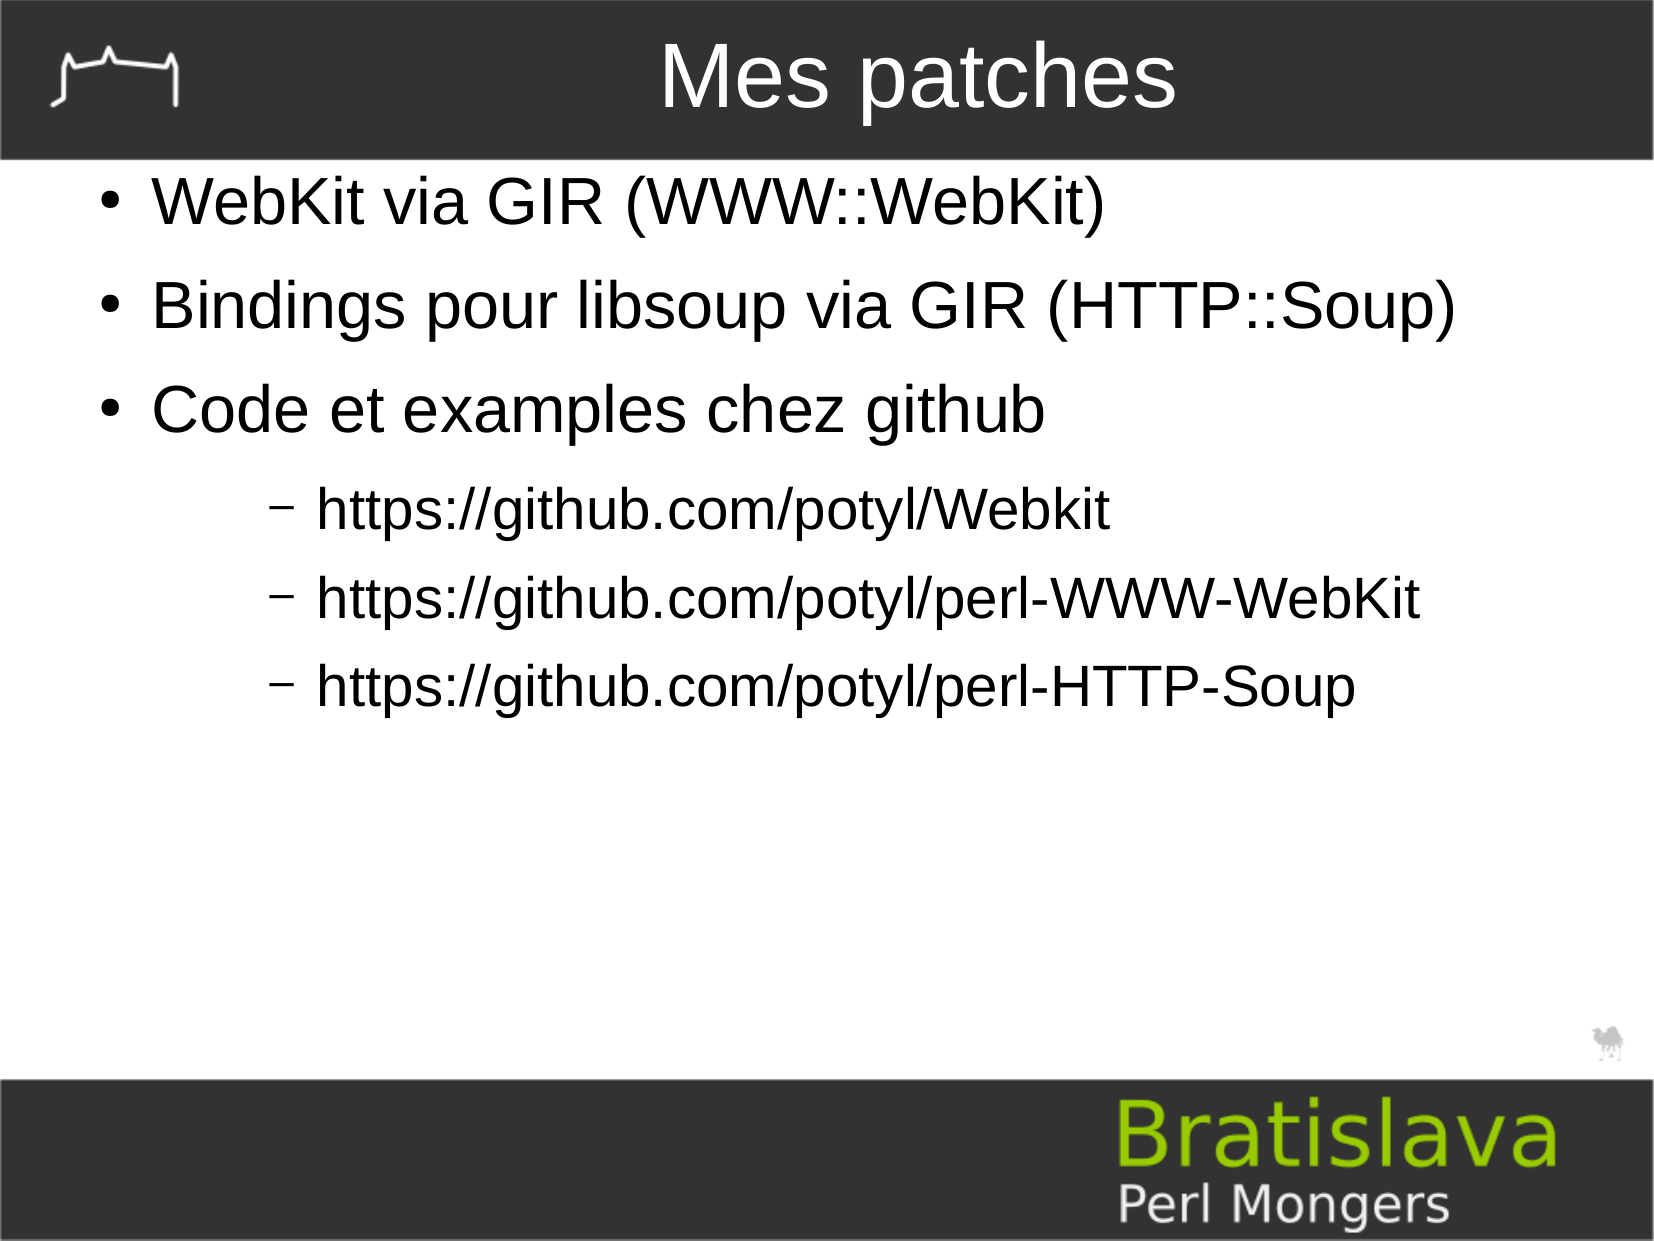

# Mes patches
WebKit via GIR (WWW::WebKit)
Bindings pour libsoup via GIR (HTTP::Soup)
Code et examples chez github
https://github.com/potyl/Webkit
https://github.com/potyl/perl-WWW-WebKit
https://github.com/potyl/perl-HTTP-Soup